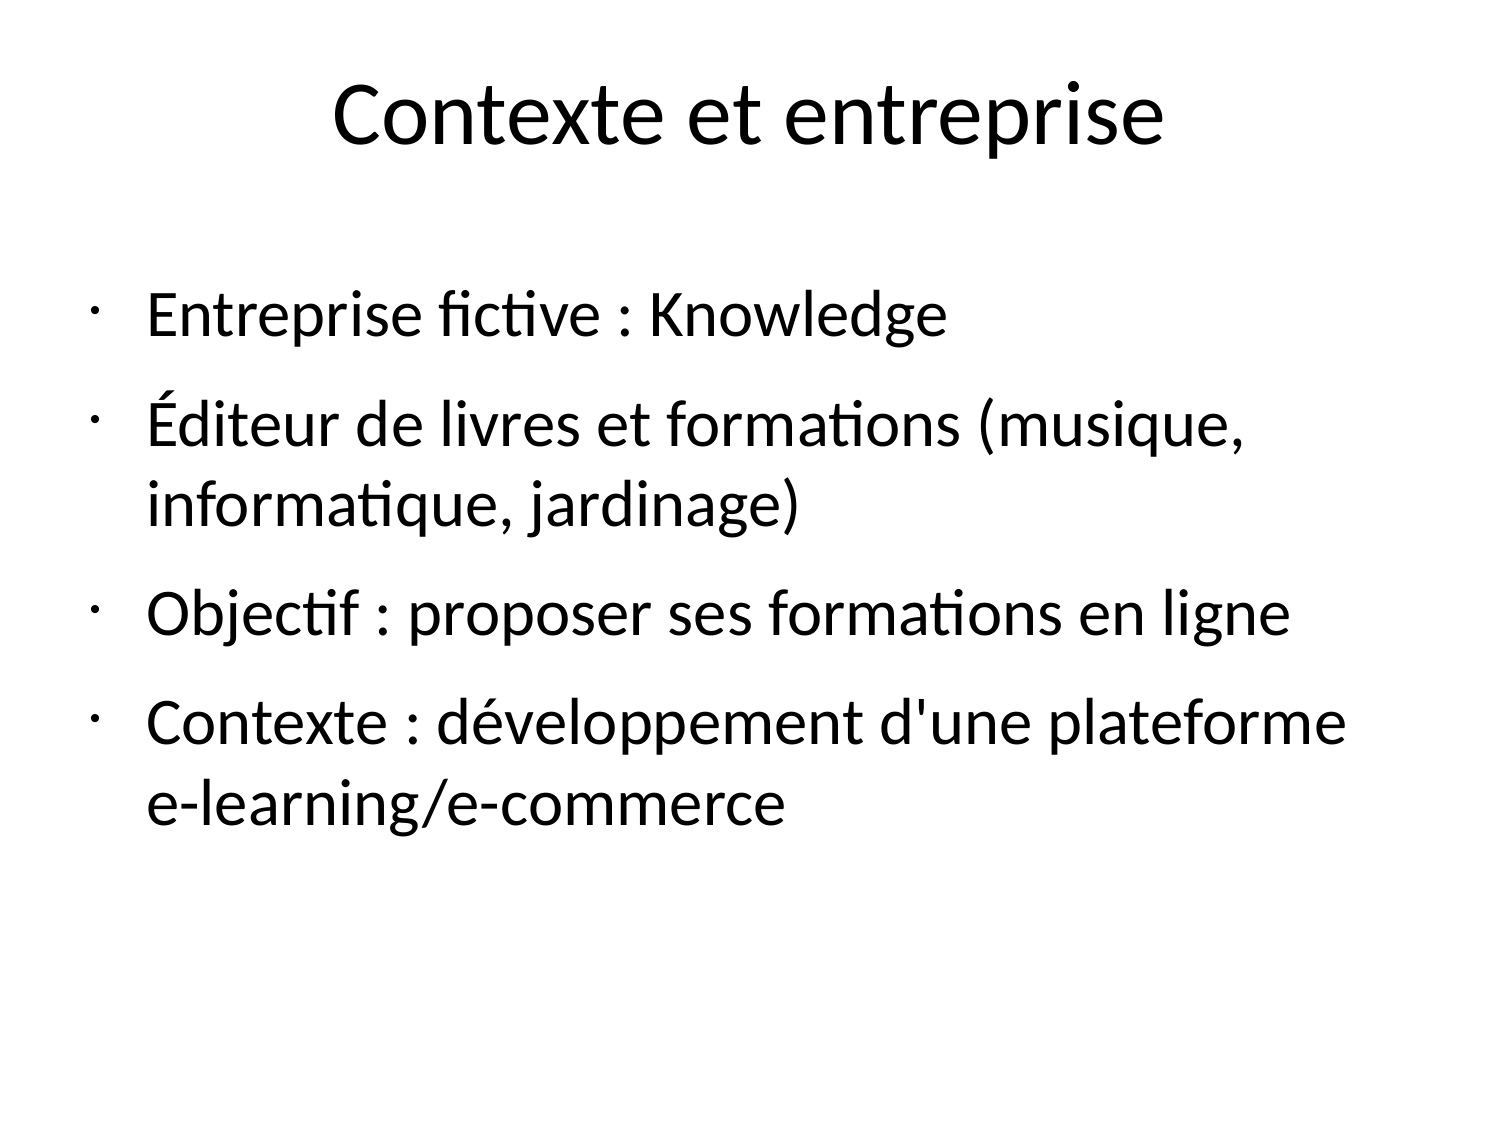

# Contexte et entreprise
Entreprise fictive : Knowledge
Éditeur de livres et formations (musique, informatique, jardinage)
Objectif : proposer ses formations en ligne
Contexte : développement d'une plateforme e-learning/e-commerce